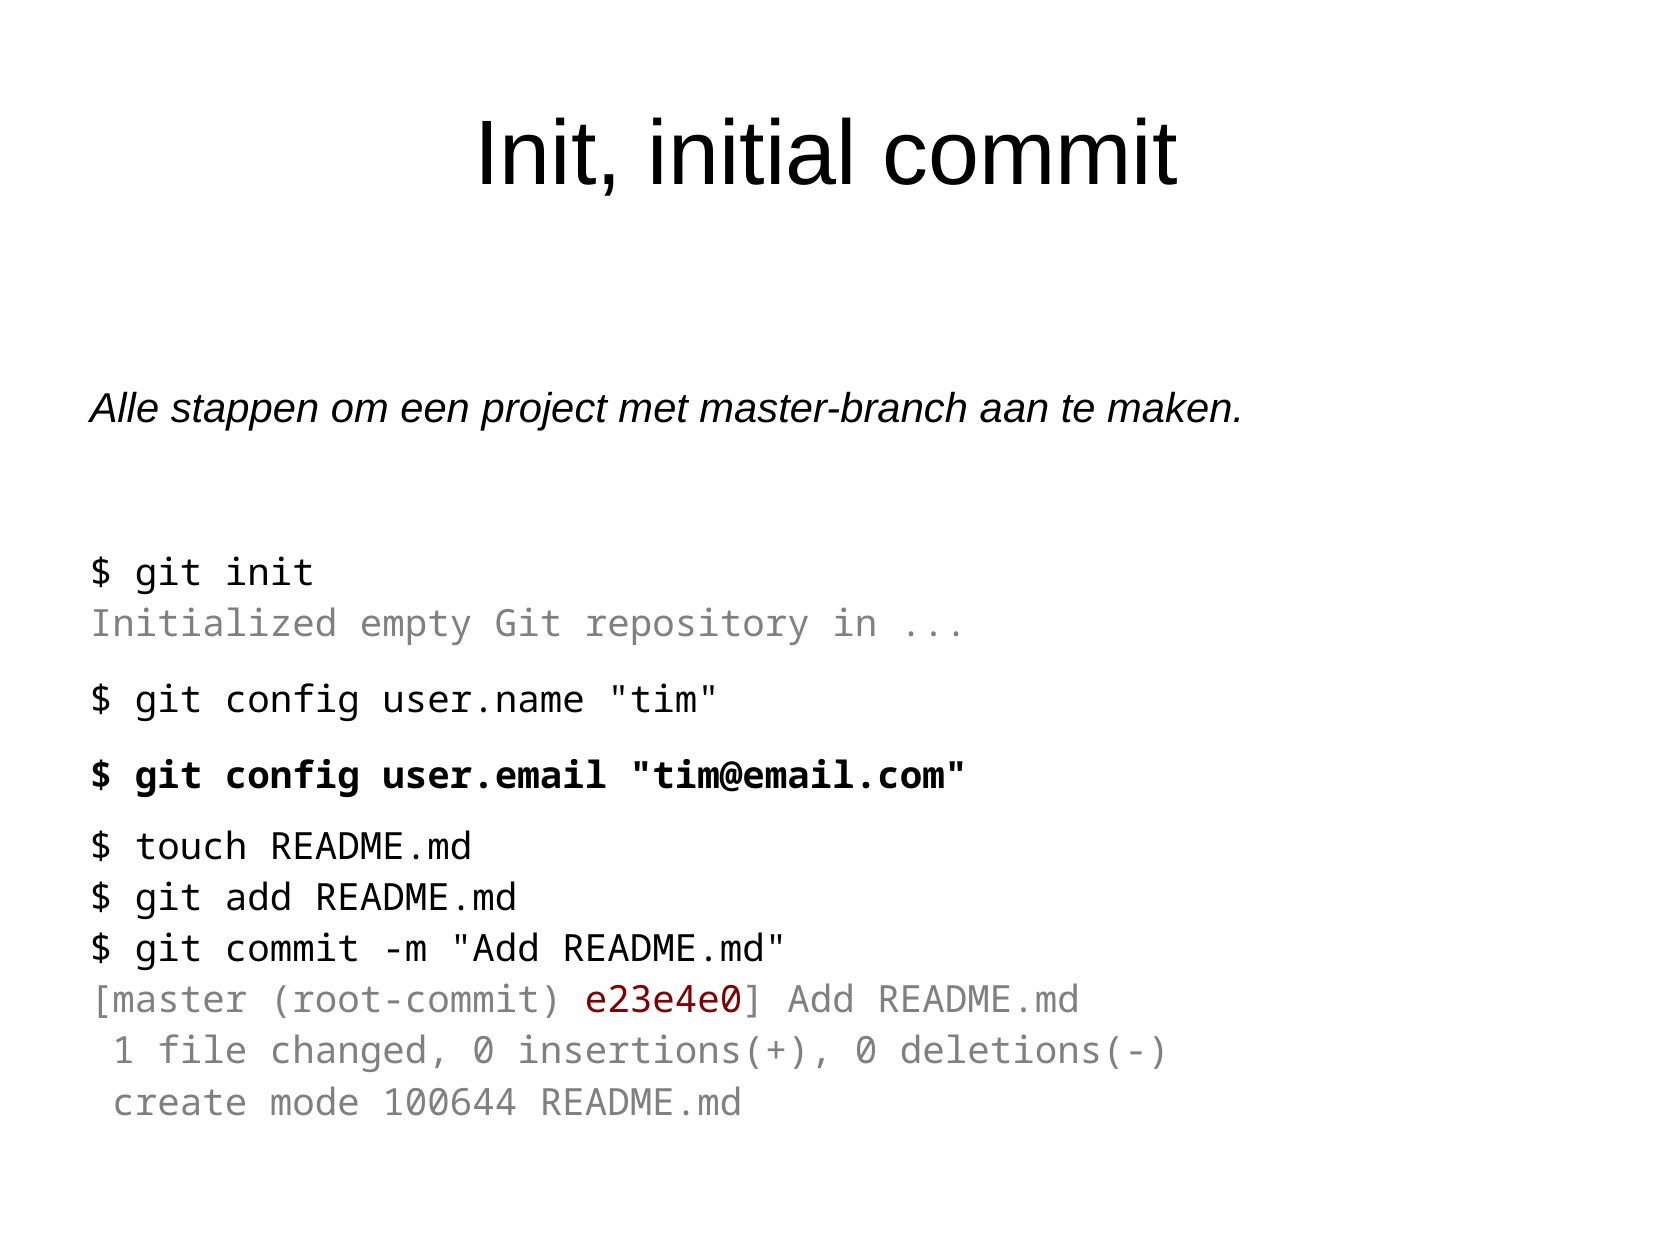

# Init, initial commit
Alle stappen om een project met master-branch aan te maken.
$ git init
Initialized empty Git repository in ...
$ git config user.name "tim"
$ git config user.email "tim@email.com"
$ touch README.md
$ git add README.md
$ git commit -m "Add README.md"
[master (root-commit) e23e4e0] Add README.md
 1 file changed, 0 insertions(+), 0 deletions(-)
 create mode 100644 README.md